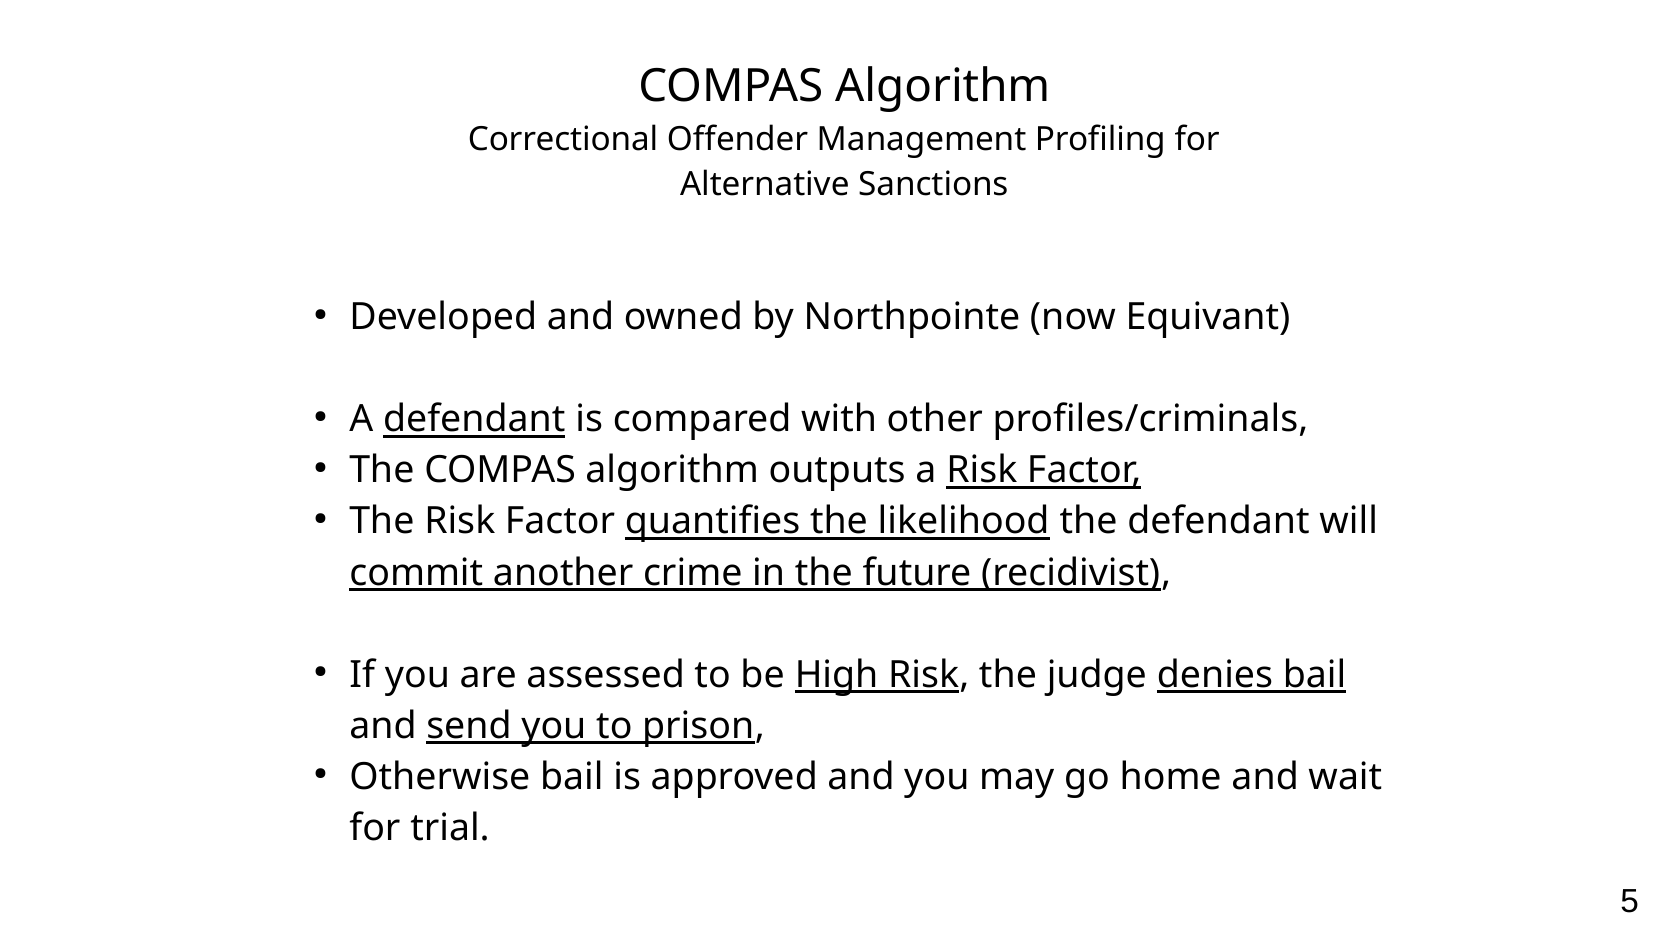

COMPAS Algorithm
Correctional Offender Management Profiling for Alternative Sanctions
Developed and owned by Northpointe (now Equivant)
A defendant is compared with other profiles/criminals,
The COMPAS algorithm outputs a Risk Factor,
The Risk Factor quantifies the likelihood the defendant will commit another crime in the future (recidivist),
If you are assessed to be High Risk, the judge denies bail and send you to prison,
Otherwise bail is approved and you may go home and wait for trial.